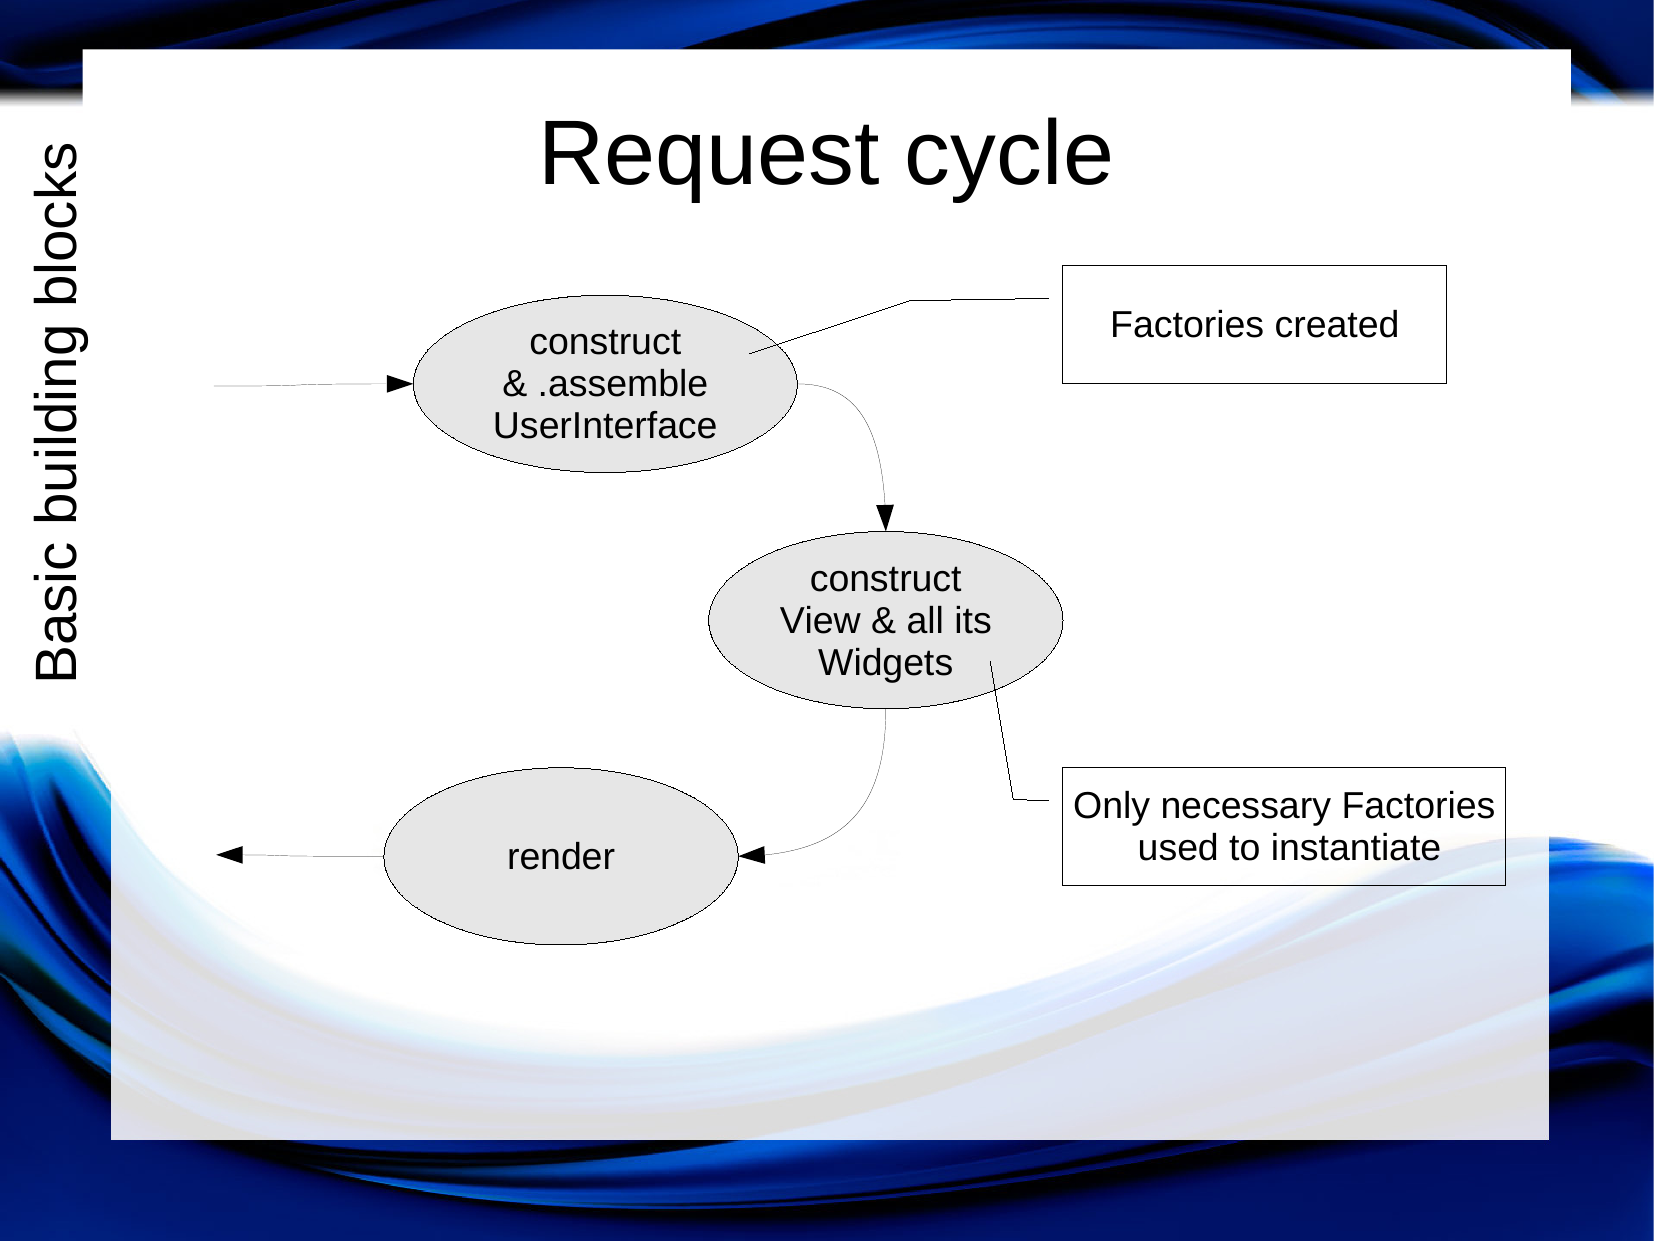

# Request cycle
Factories created
construct & .assemble
UserInterface
Basic building blocks
construct View & all its Widgets
render
Only necessary Factories
 used to instantiate